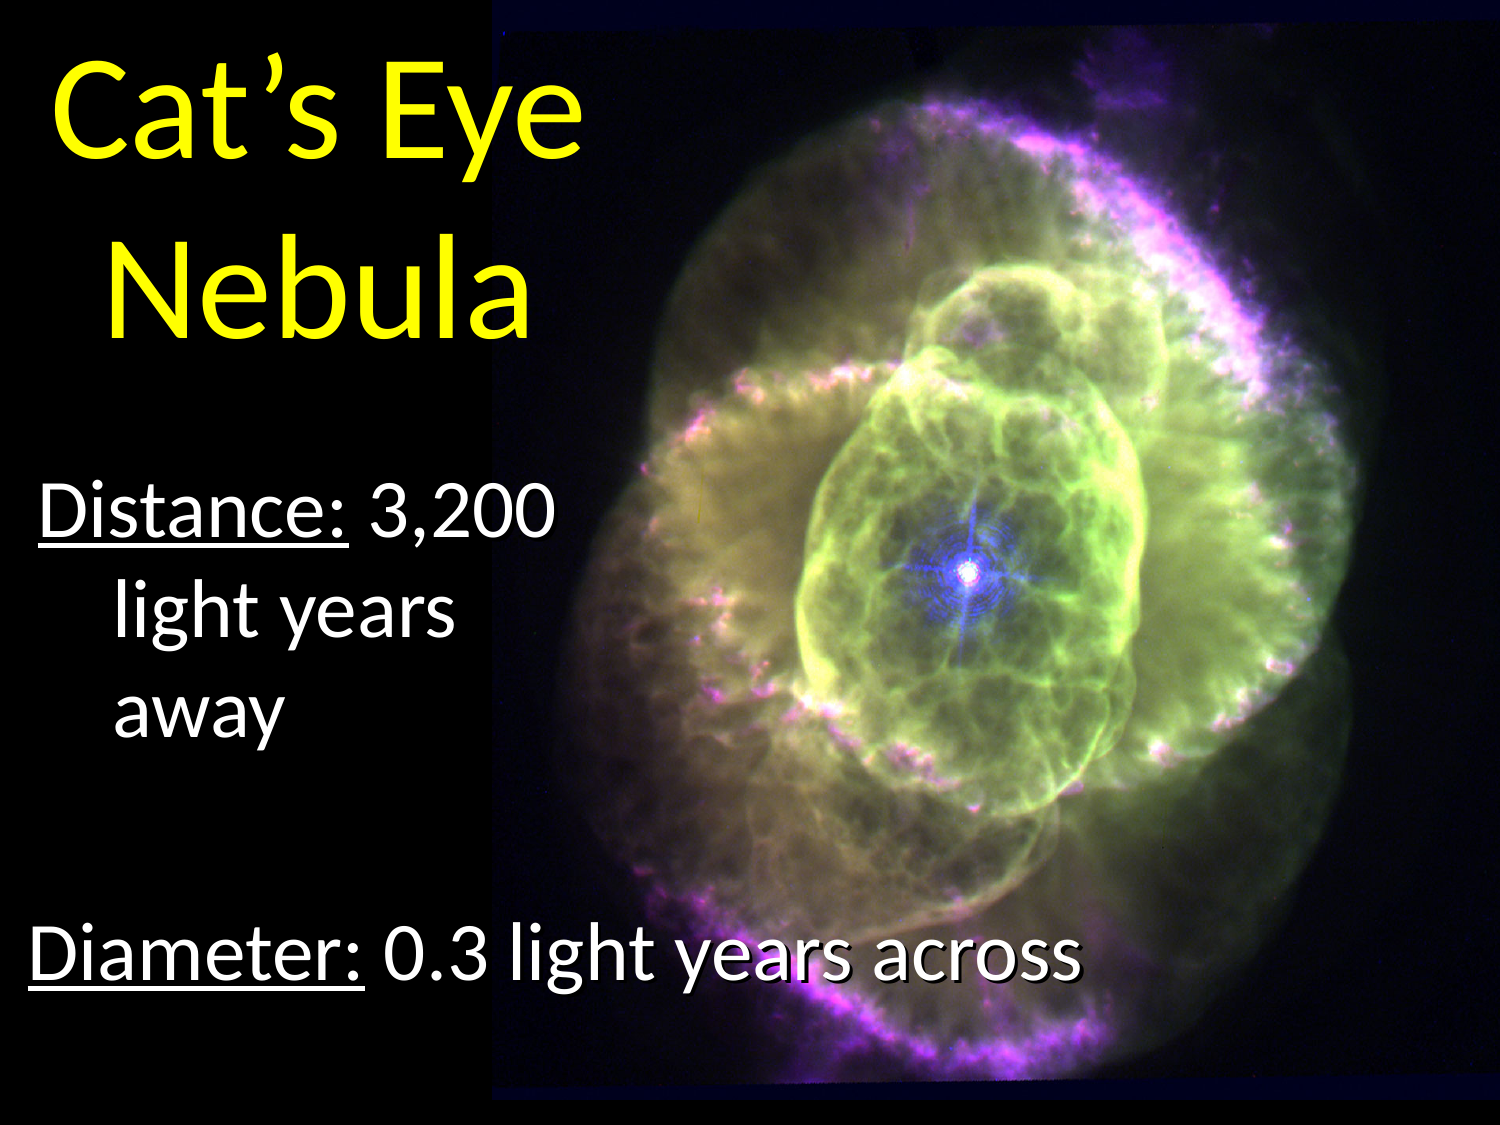

Cat’s Eye Nebula
Distance: 3,200 	light years 			away
Diameter: 0.3 light years across